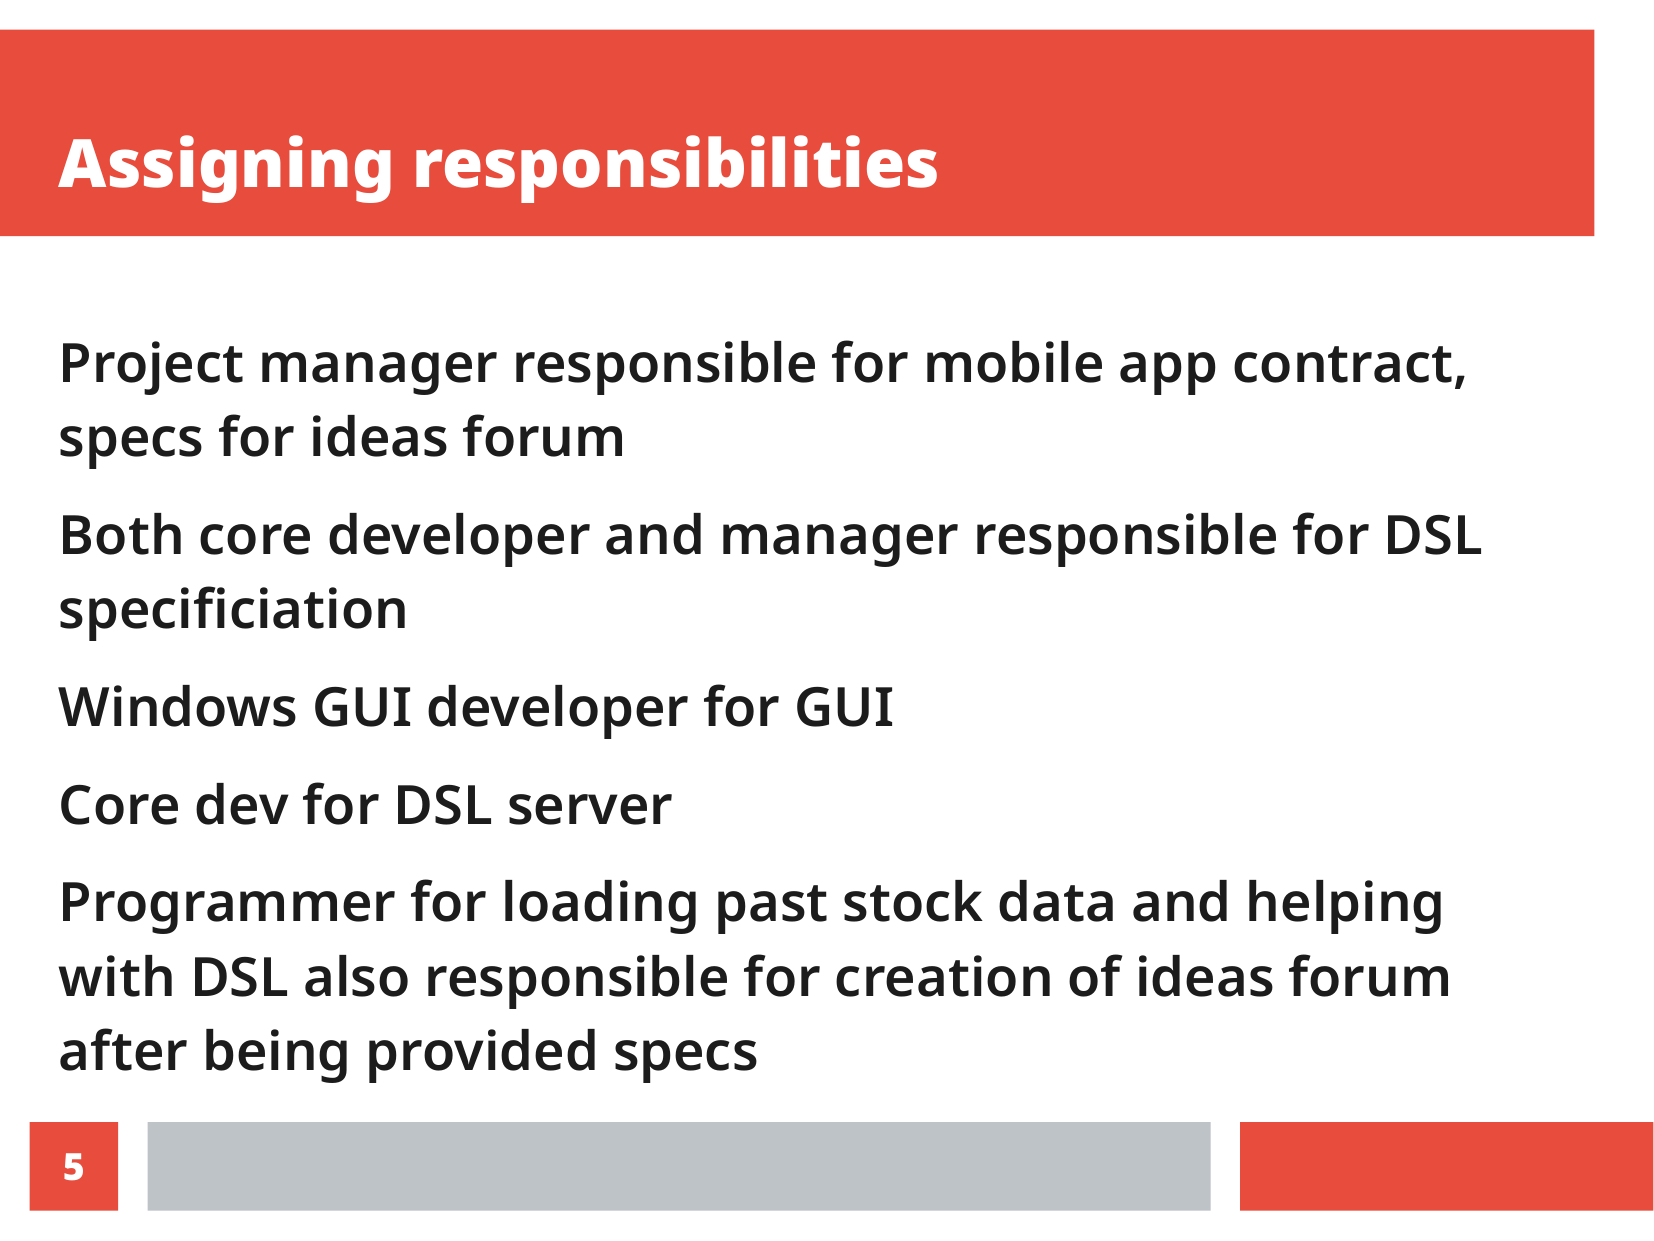

# Assigning responsibilities
Project manager responsible for mobile app contract, specs for ideas forum
Both core developer and manager responsible for DSL specificiation
Windows GUI developer for GUI
Core dev for DSL server
Programmer for loading past stock data and helping with DSL also responsible for creation of ideas forum after being provided specs
5